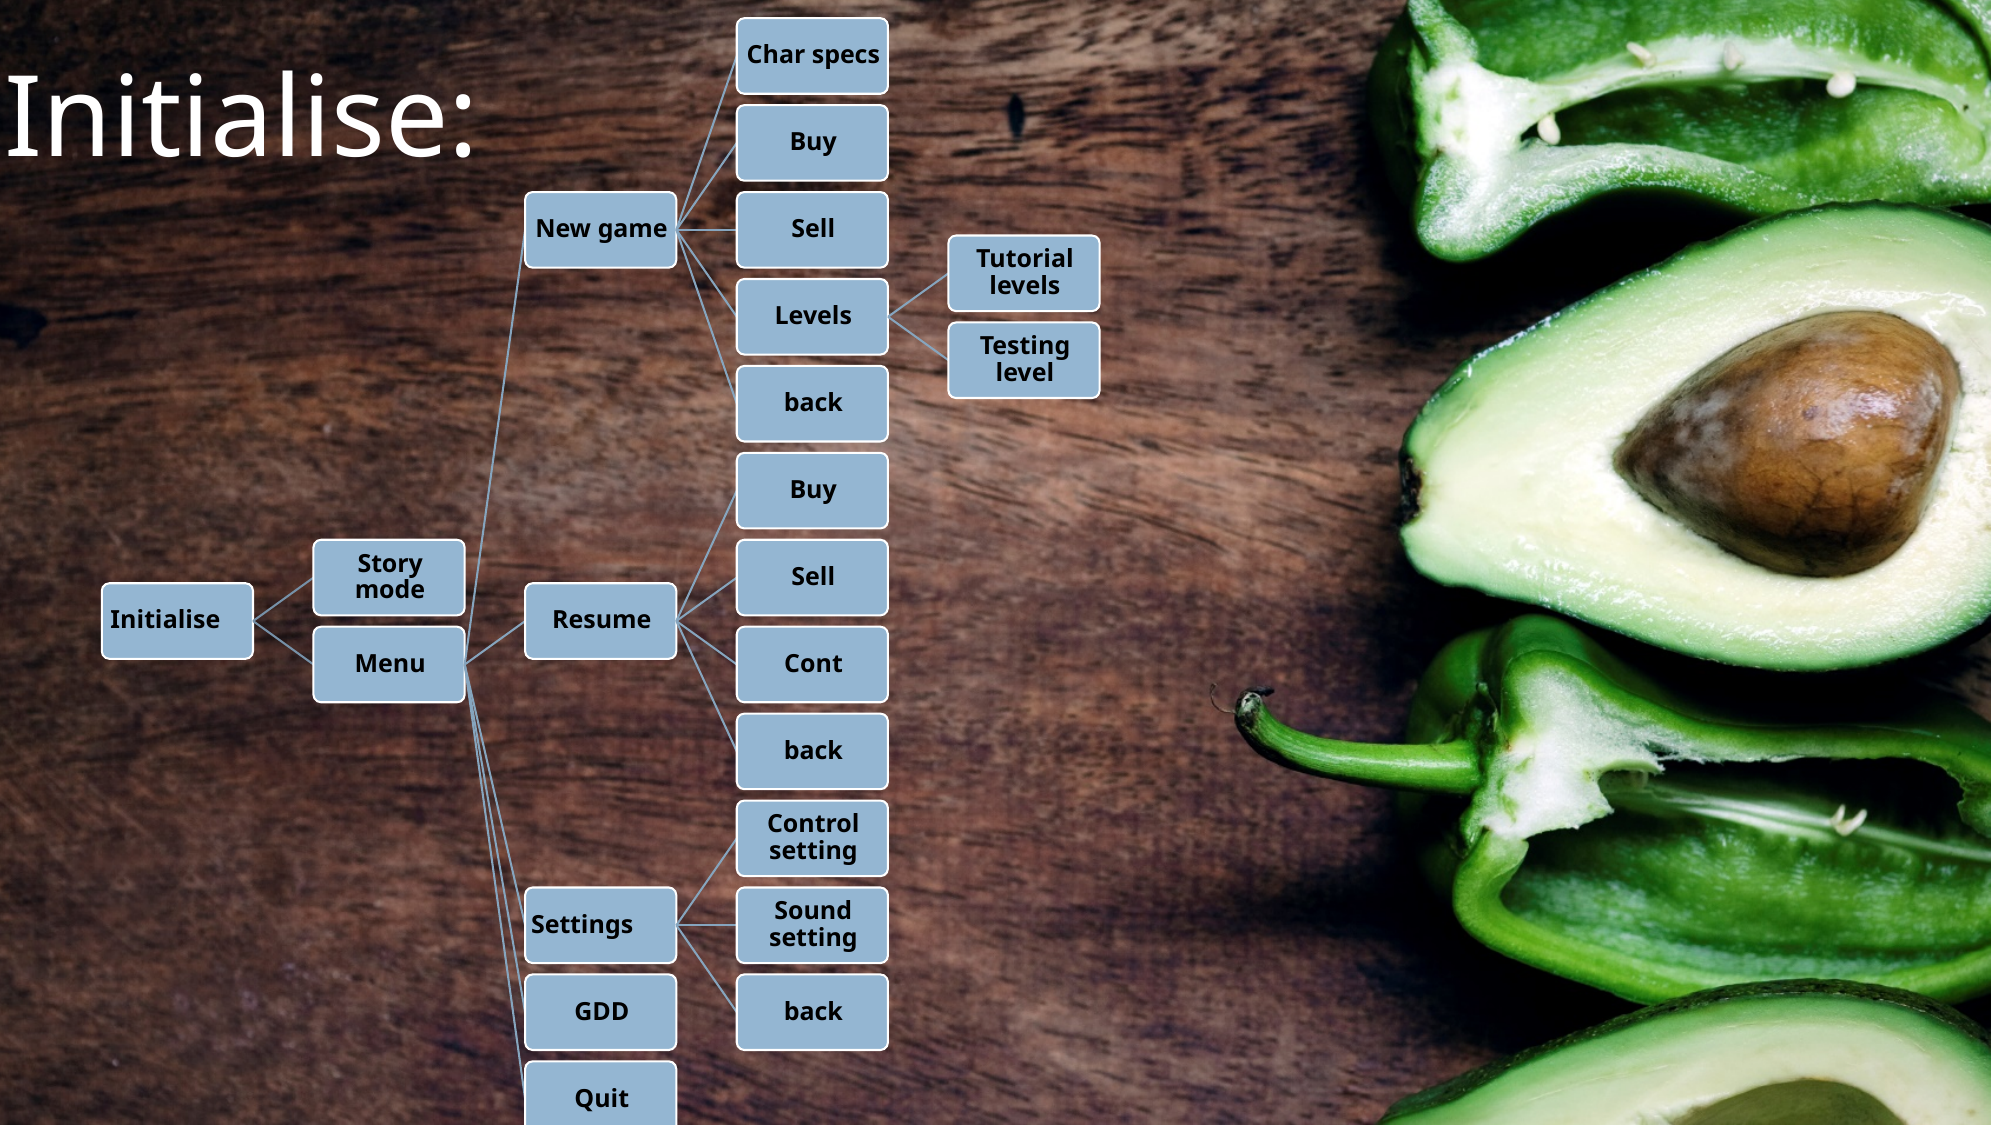

Char specs
Buy
New game
Sell
Tutorial levels
Levels
Testing level
back
Buy
Story mode
Sell
Initialise
Resume
Menu
Cont
back
Control setting
Settings
Sound setting
GDD
back
Quit
Initialise:
#